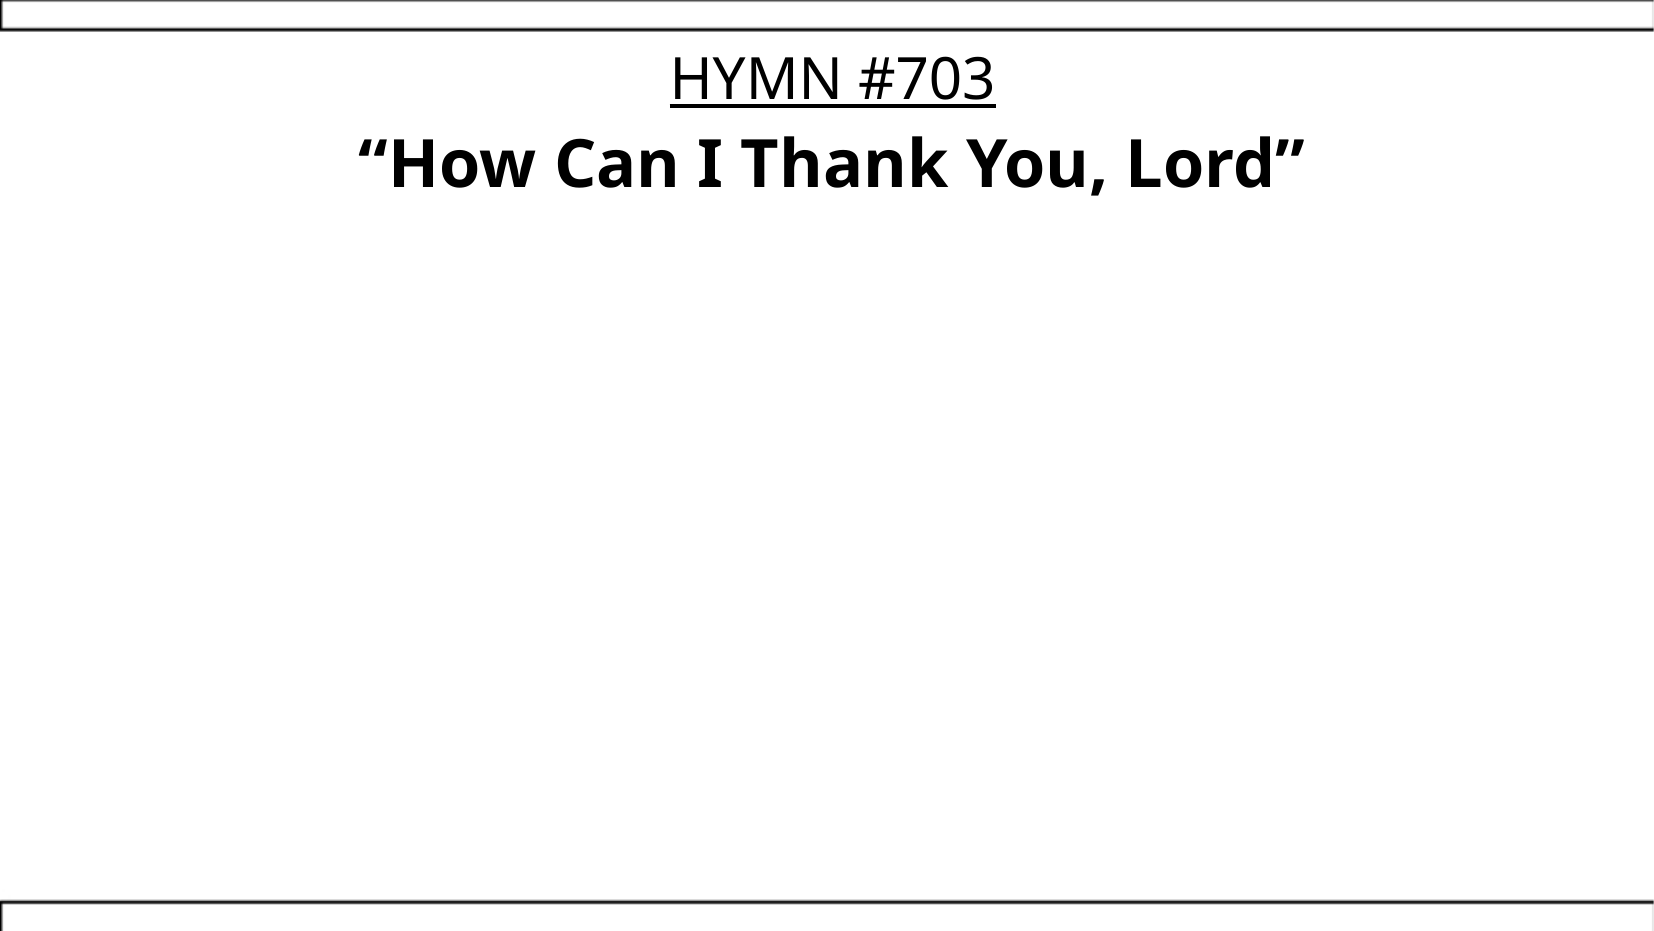

HYMN #703
“How Can I Thank You, Lord”